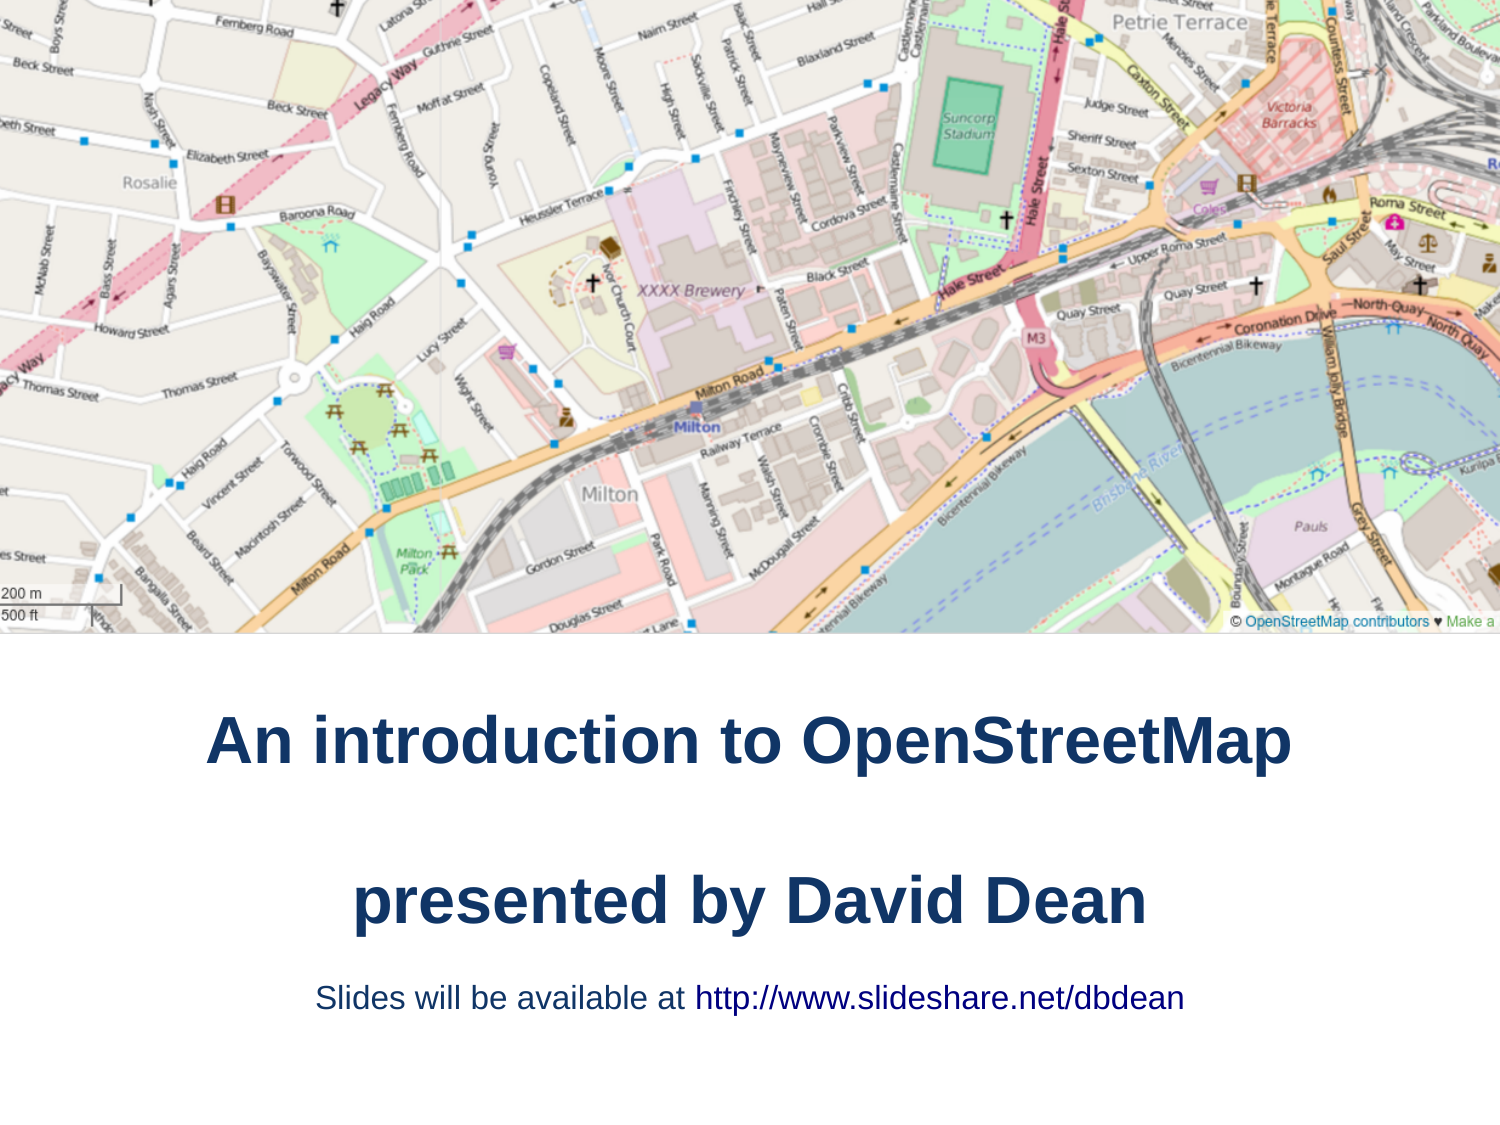

# An introduction to OpenStreetMap presented by David Dean Slides will be available at http://www.slideshare.net/dbdean